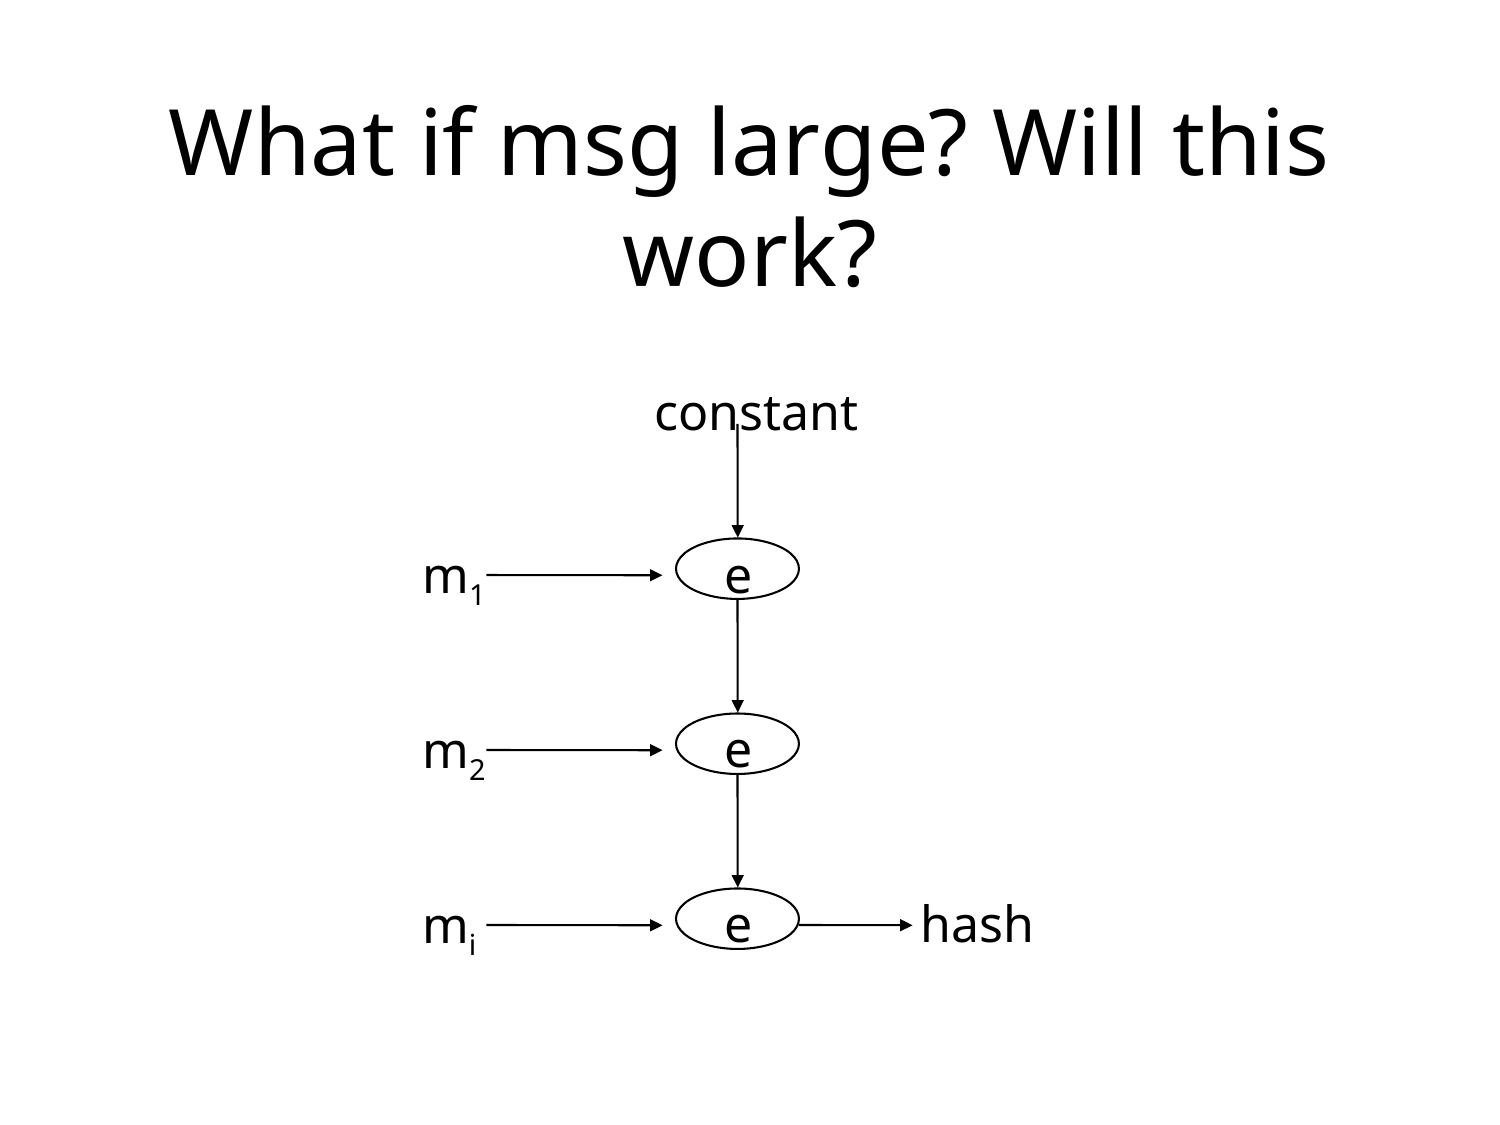

# What if msg large? Will this work?
constant
m1
e
m2
e
mi
e
hash